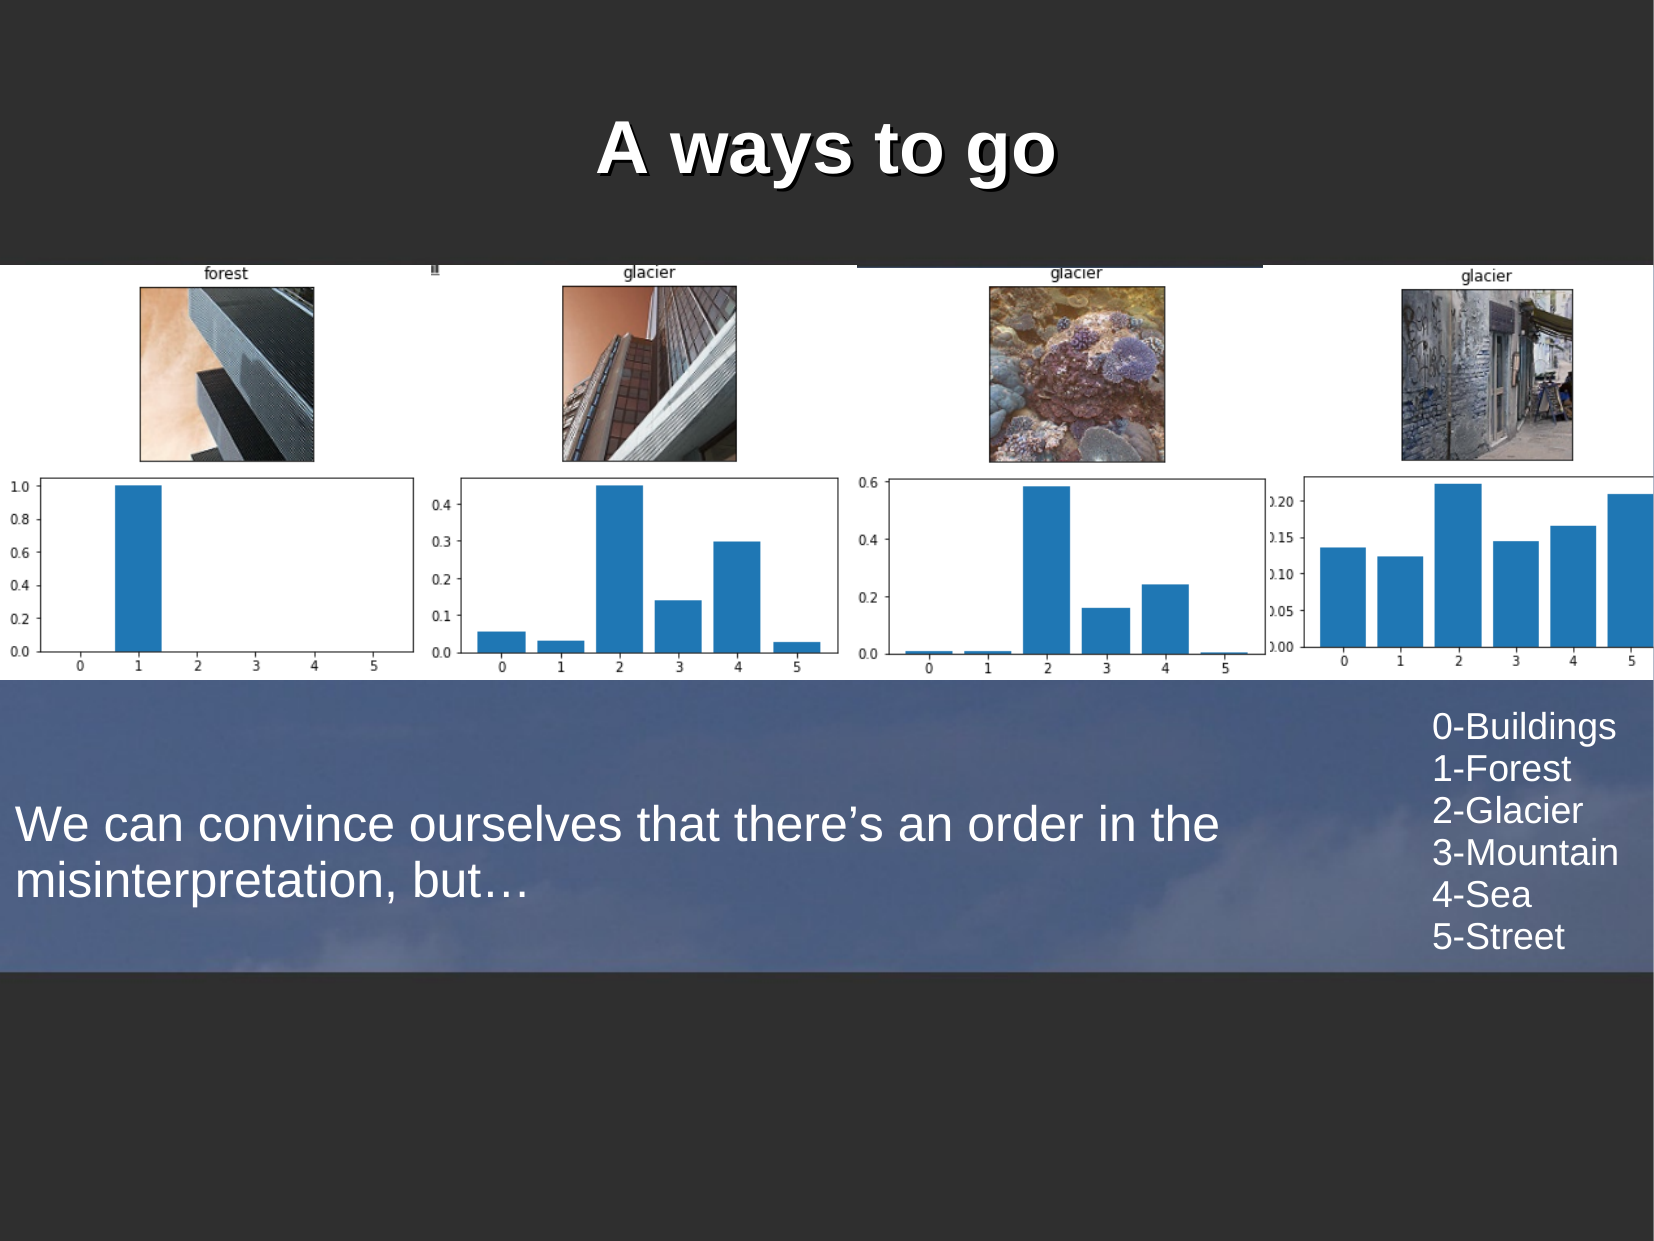

# A ways to go
0-Buildings
1-Forest
2-Glacier
3-Mountain
4-Sea
5-Street
We can convince ourselves that there’s an order in the misinterpretation, but…